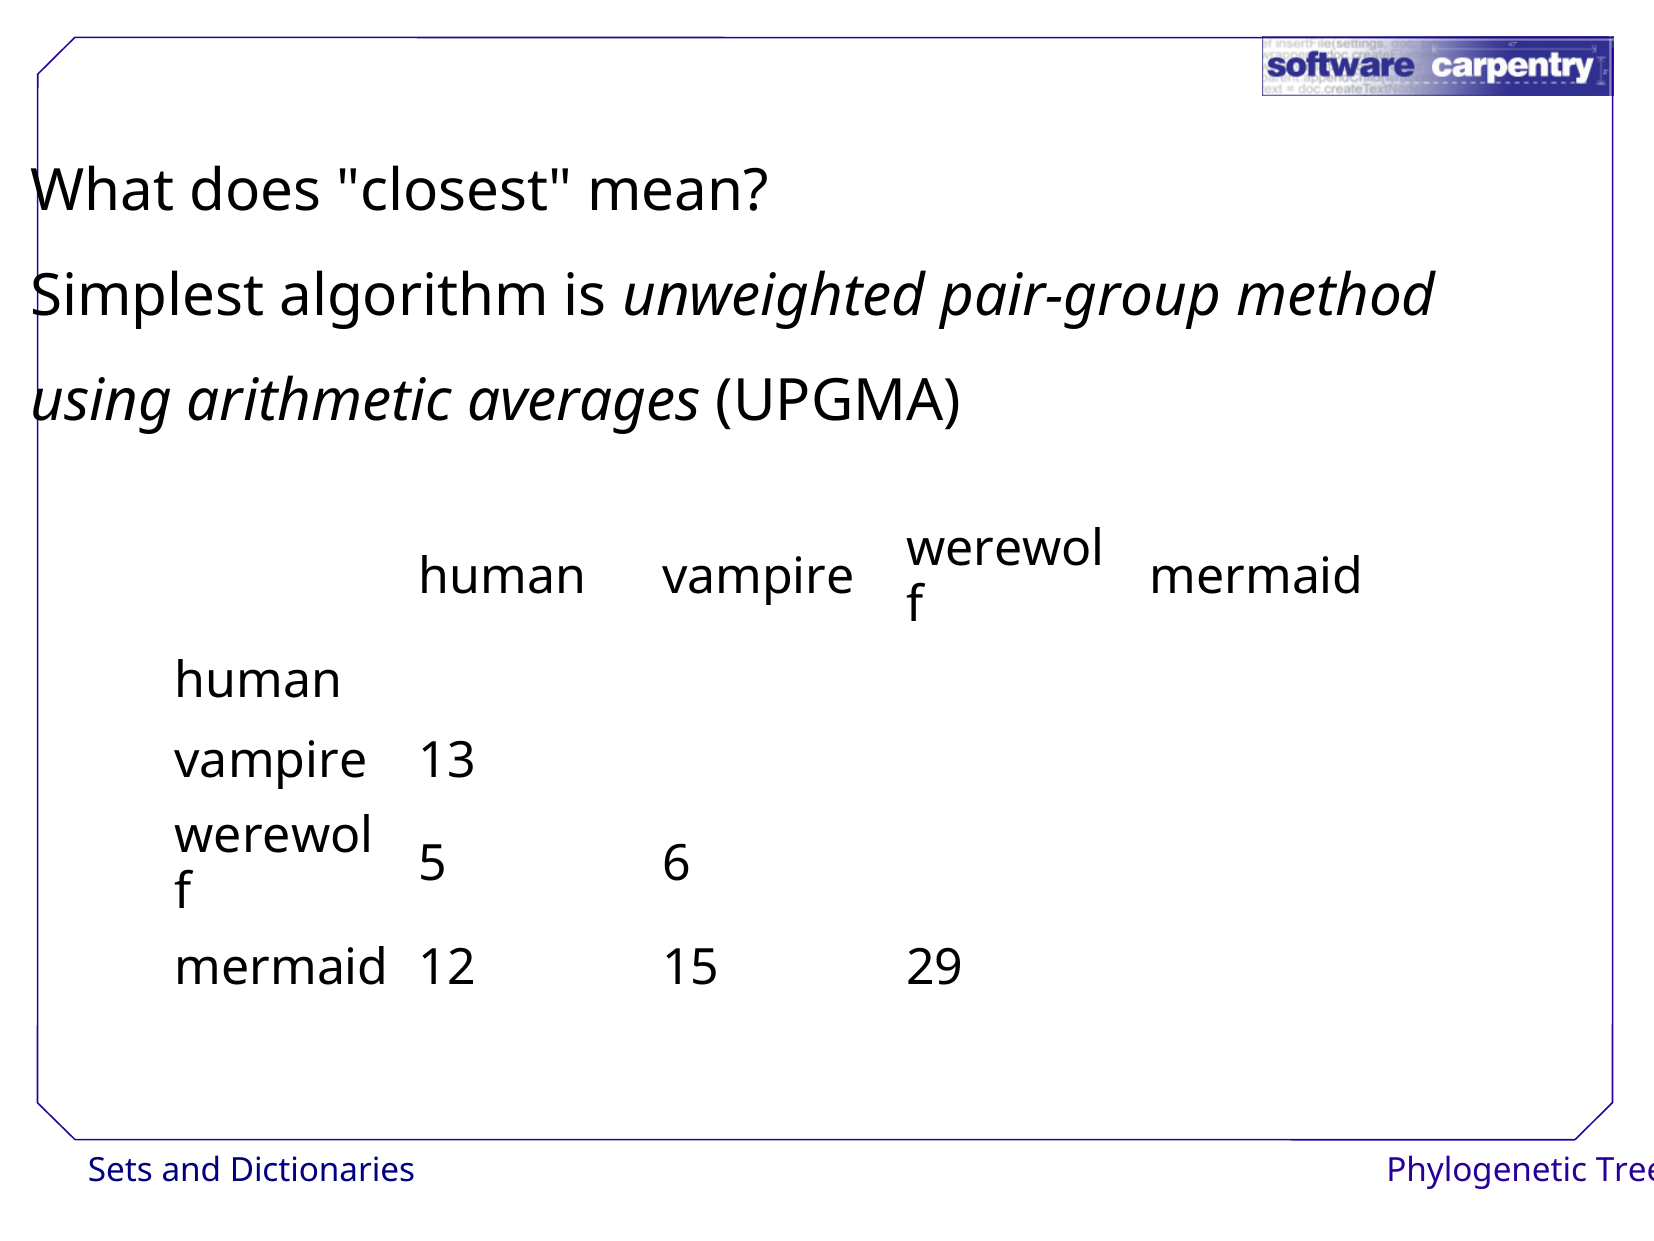

What does "closest" mean?
Simplest algorithm is unweighted pair-group method
using arithmetic averages (UPGMA)
| | human | vampire | werewolf | mermaid |
| --- | --- | --- | --- | --- |
| human | | | | |
| vampire | 13 | | | |
| werewolf | 5 | 6 | | |
| mermaid | 12 | 15 | 29 | |